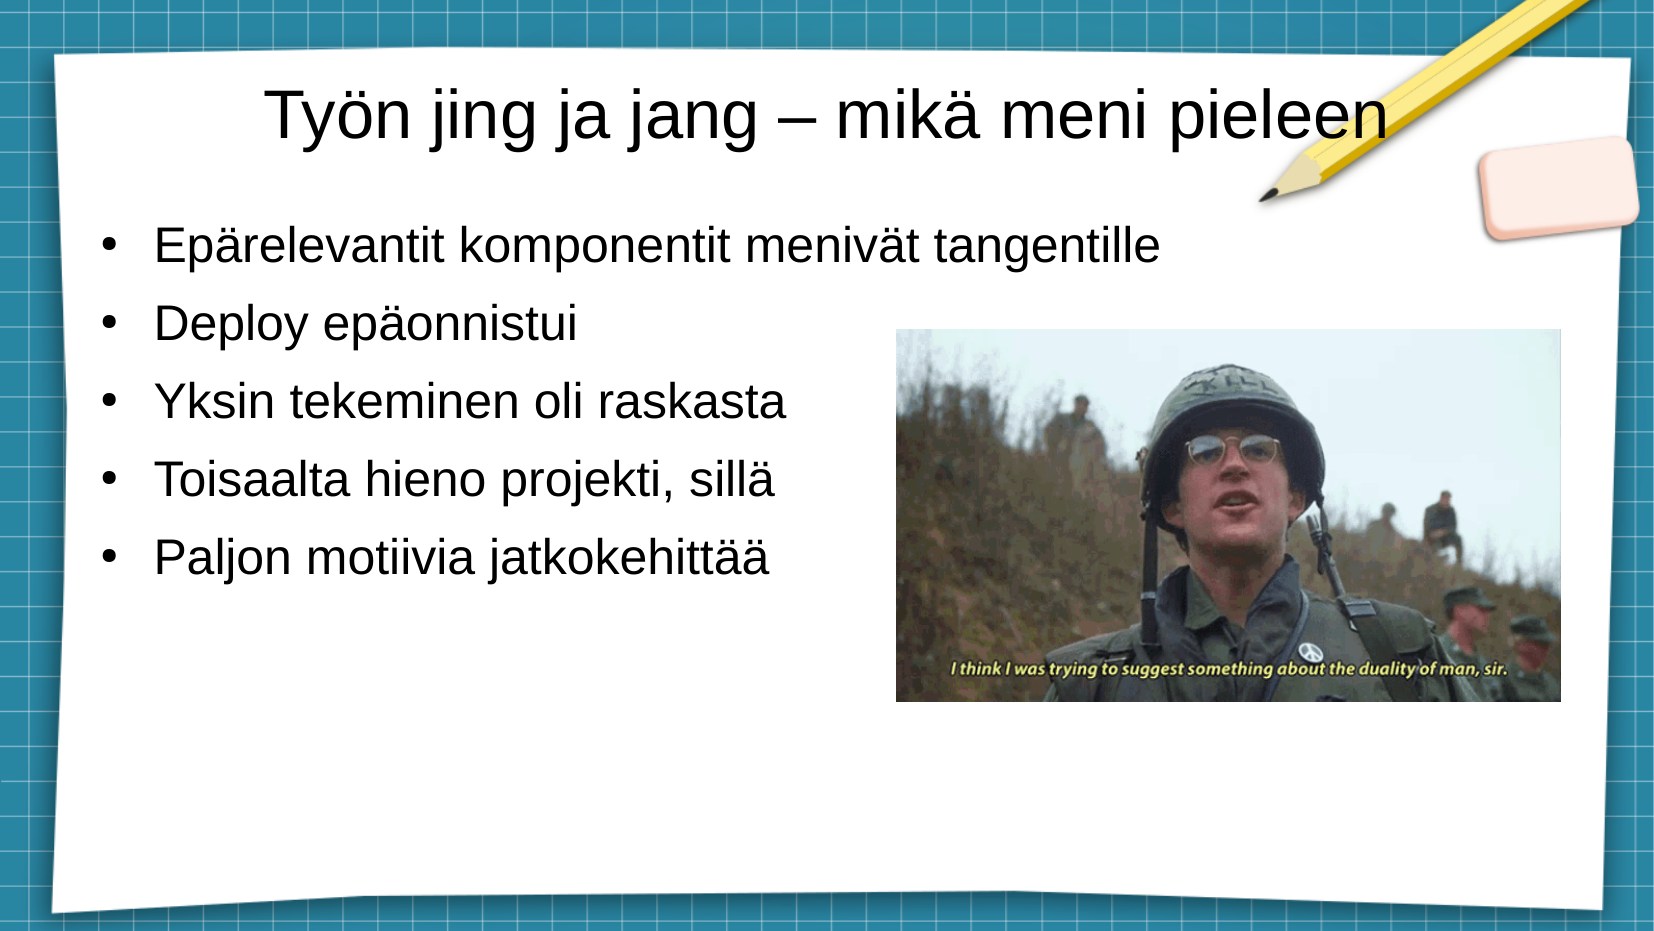

# Työn jing ja jang – mikä meni pieleen
Epärelevantit komponentit menivät tangentille
Deploy epäonnistui
Yksin tekeminen oli raskasta
Toisaalta hieno projekti, sillä
Paljon motiivia jatkokehittää